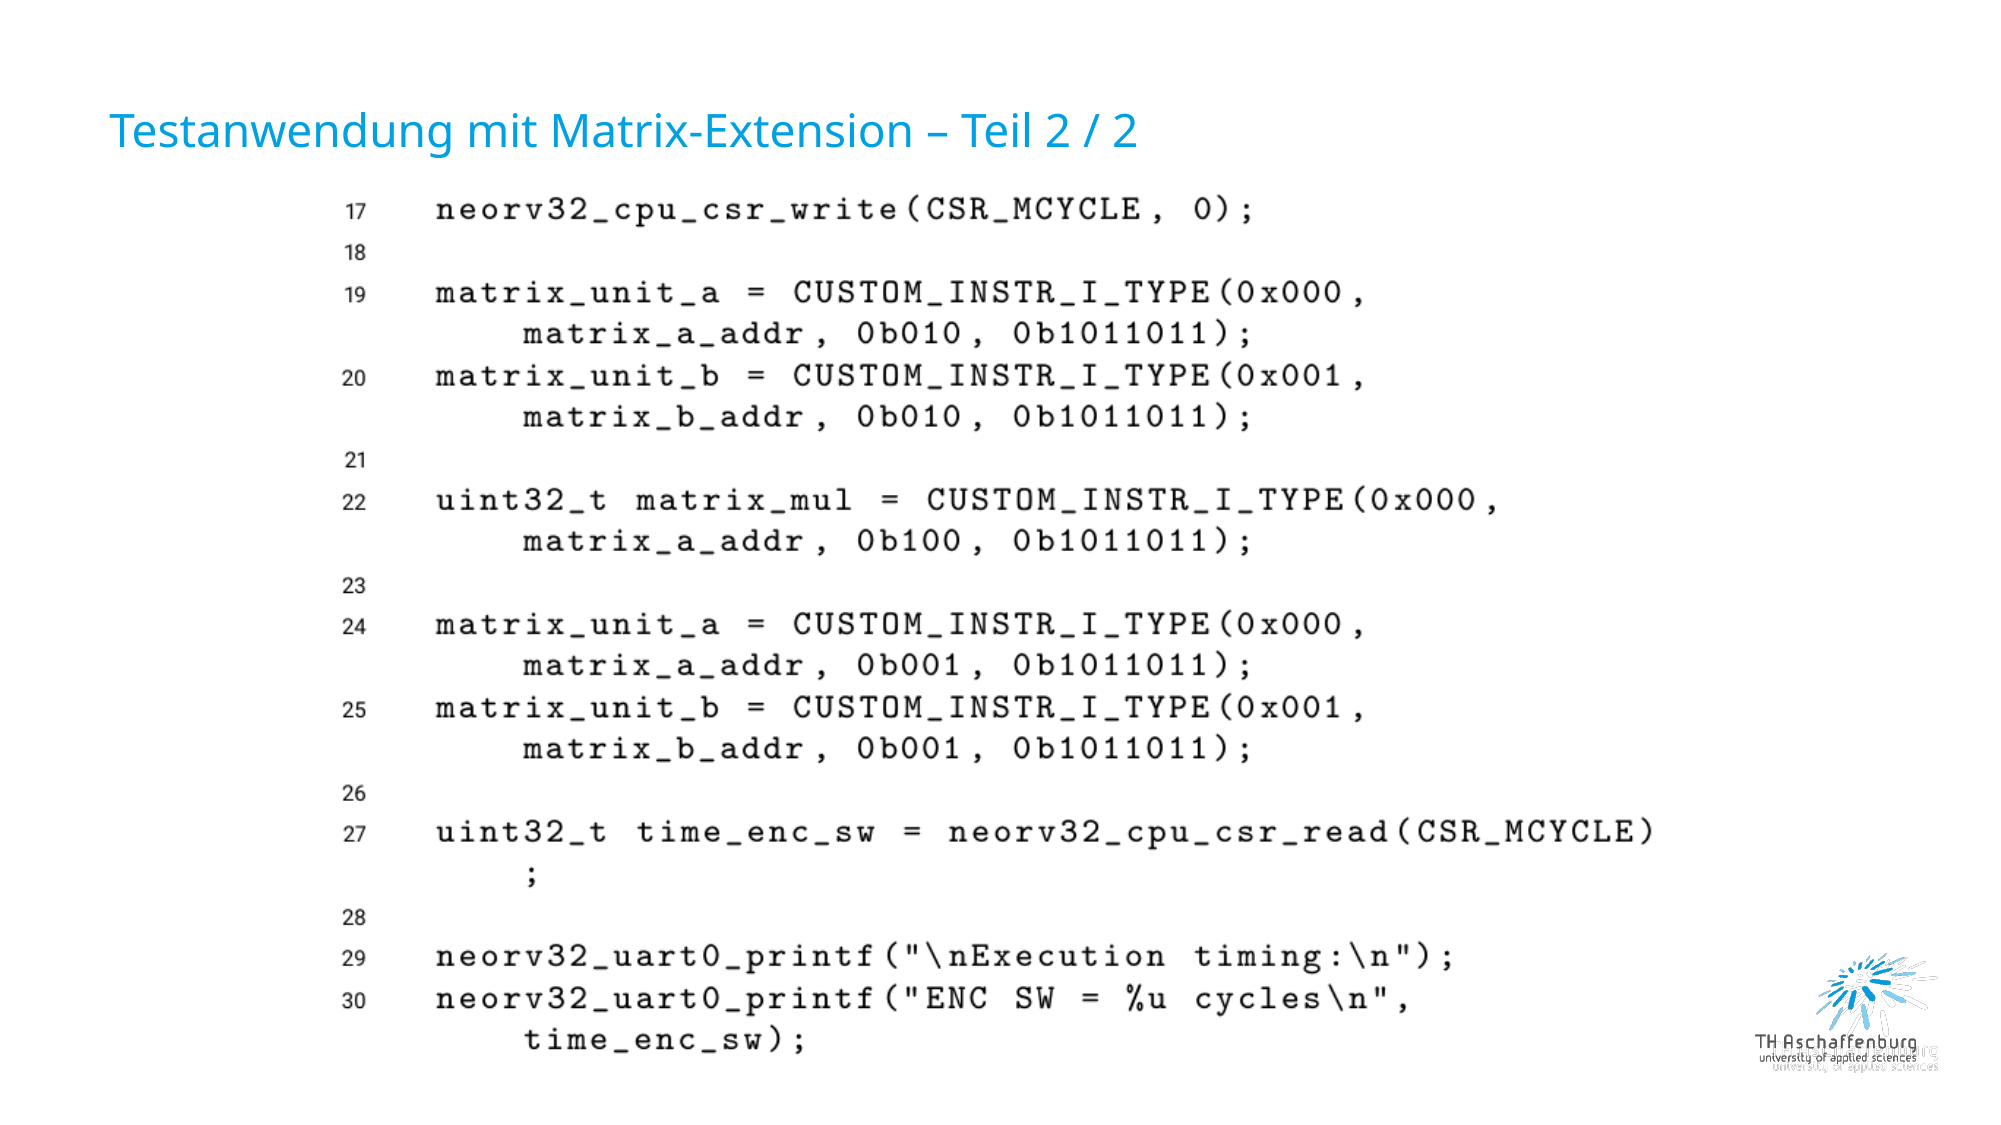

# Testanwendung mit Matrix-Extension – Teil 2 / 2